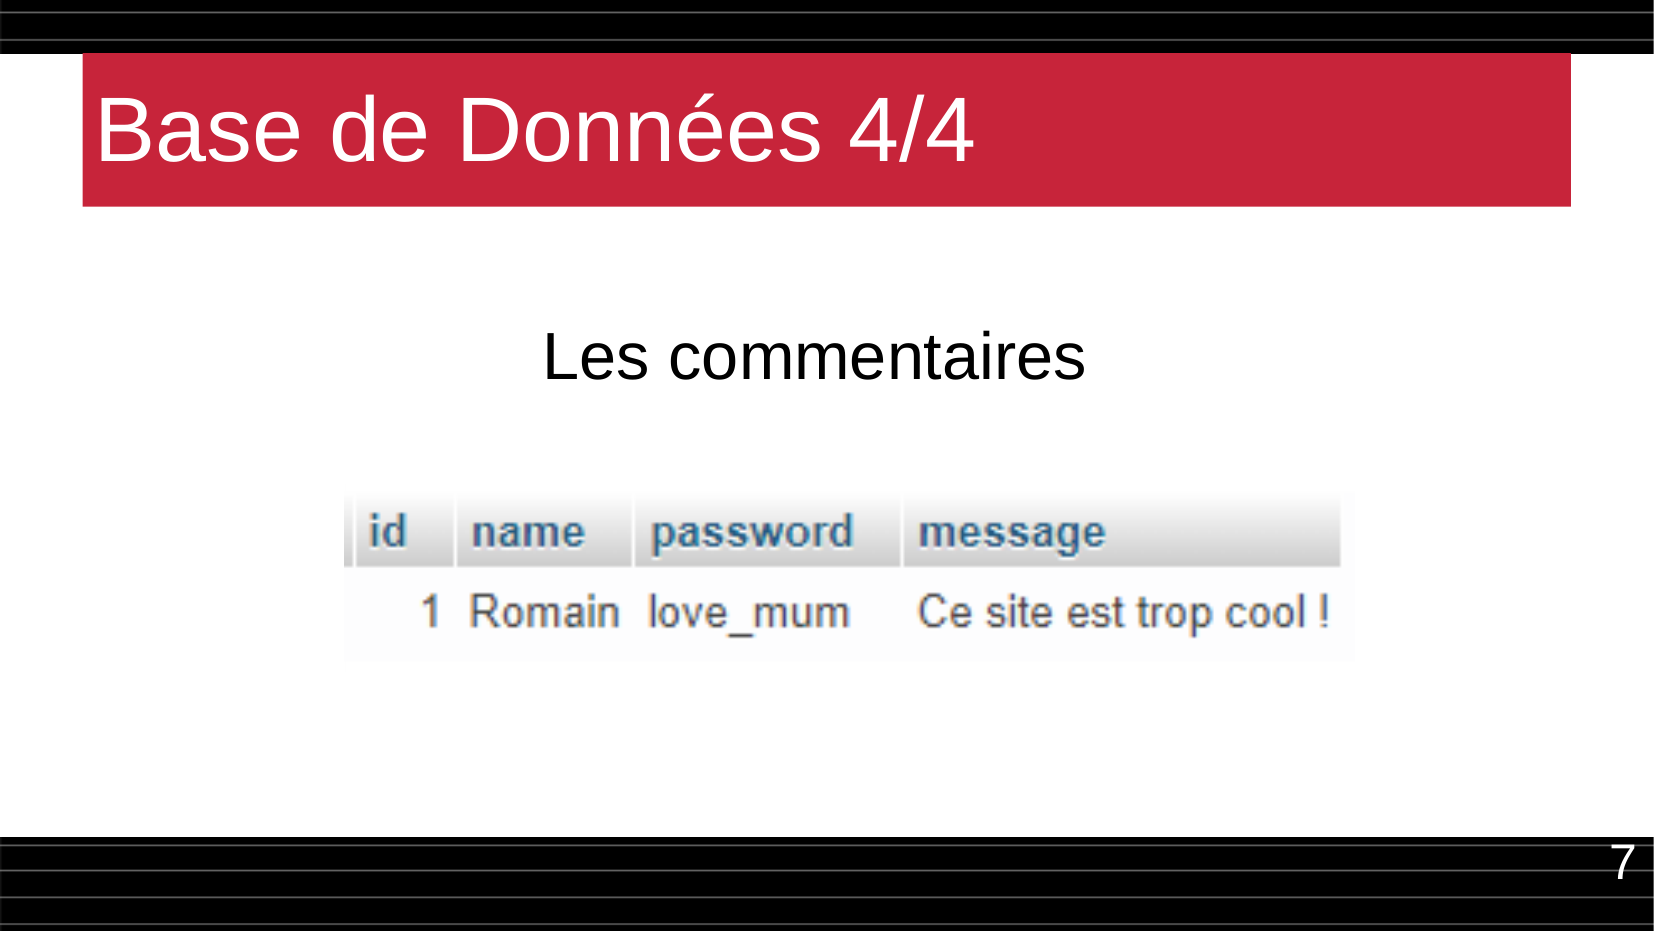

# Base de Données 4/4
Les commentaires
7